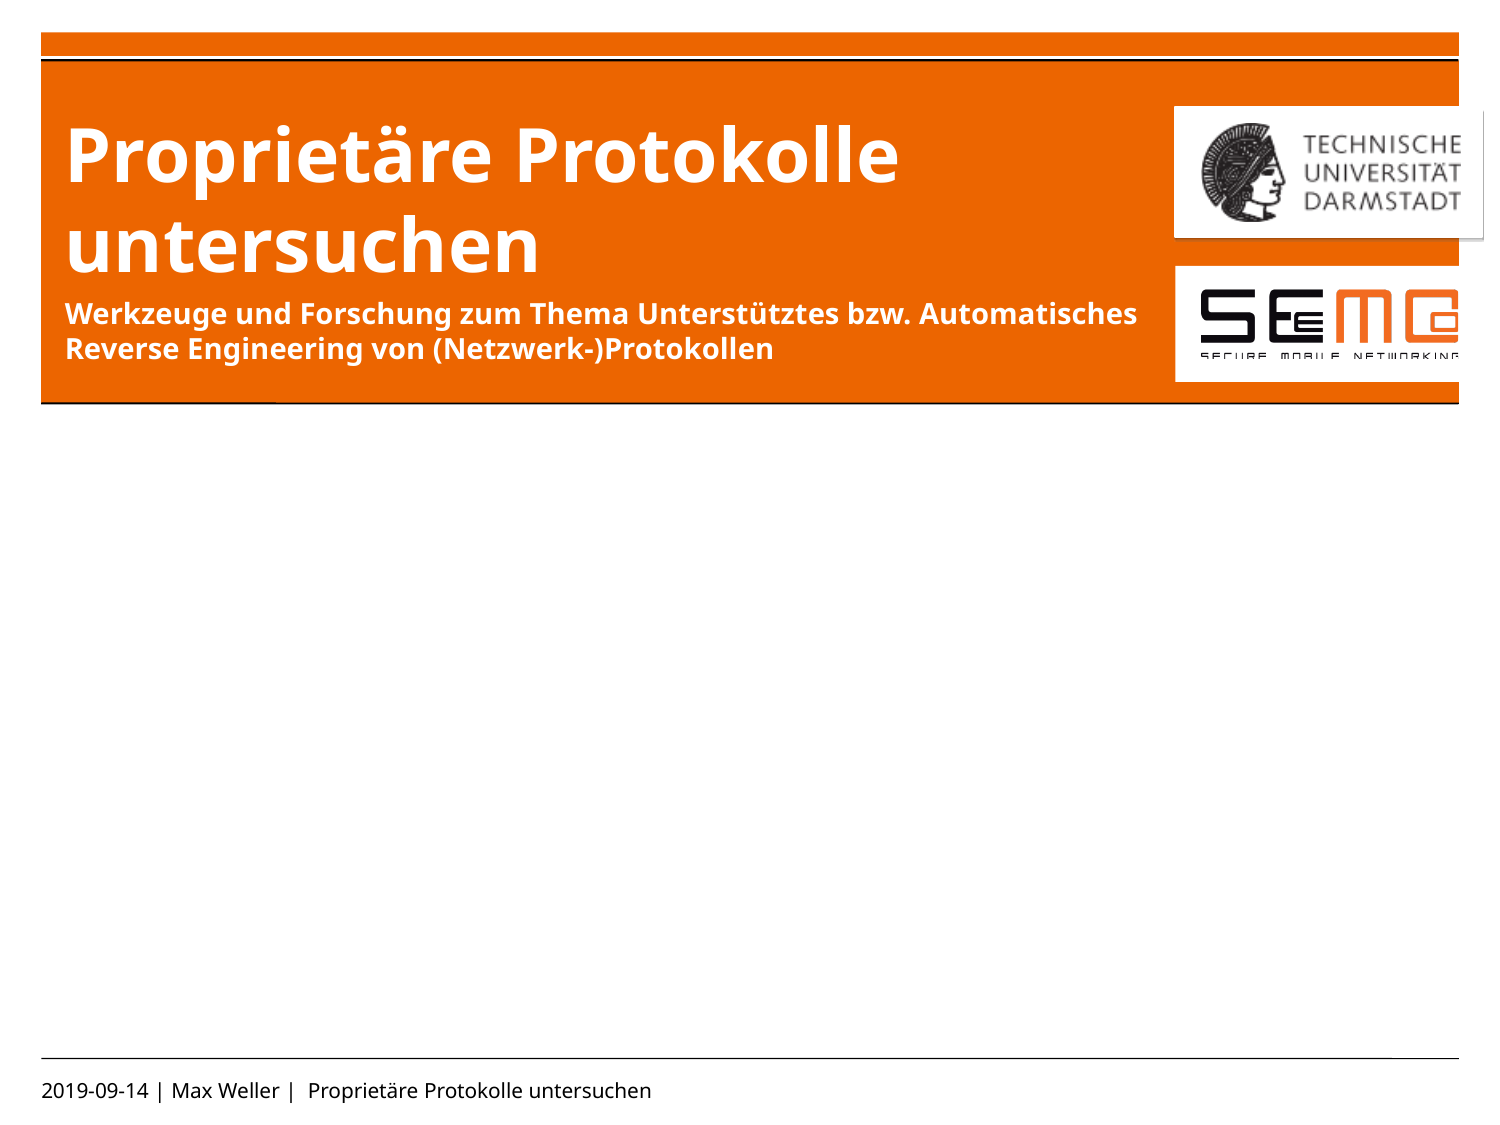

Proprietäre Protokolle untersuchen
Werkzeuge und Forschung zum Thema Unterstütztes bzw. Automatisches Reverse Engineering von (Netzwerk-)Protokollen
#